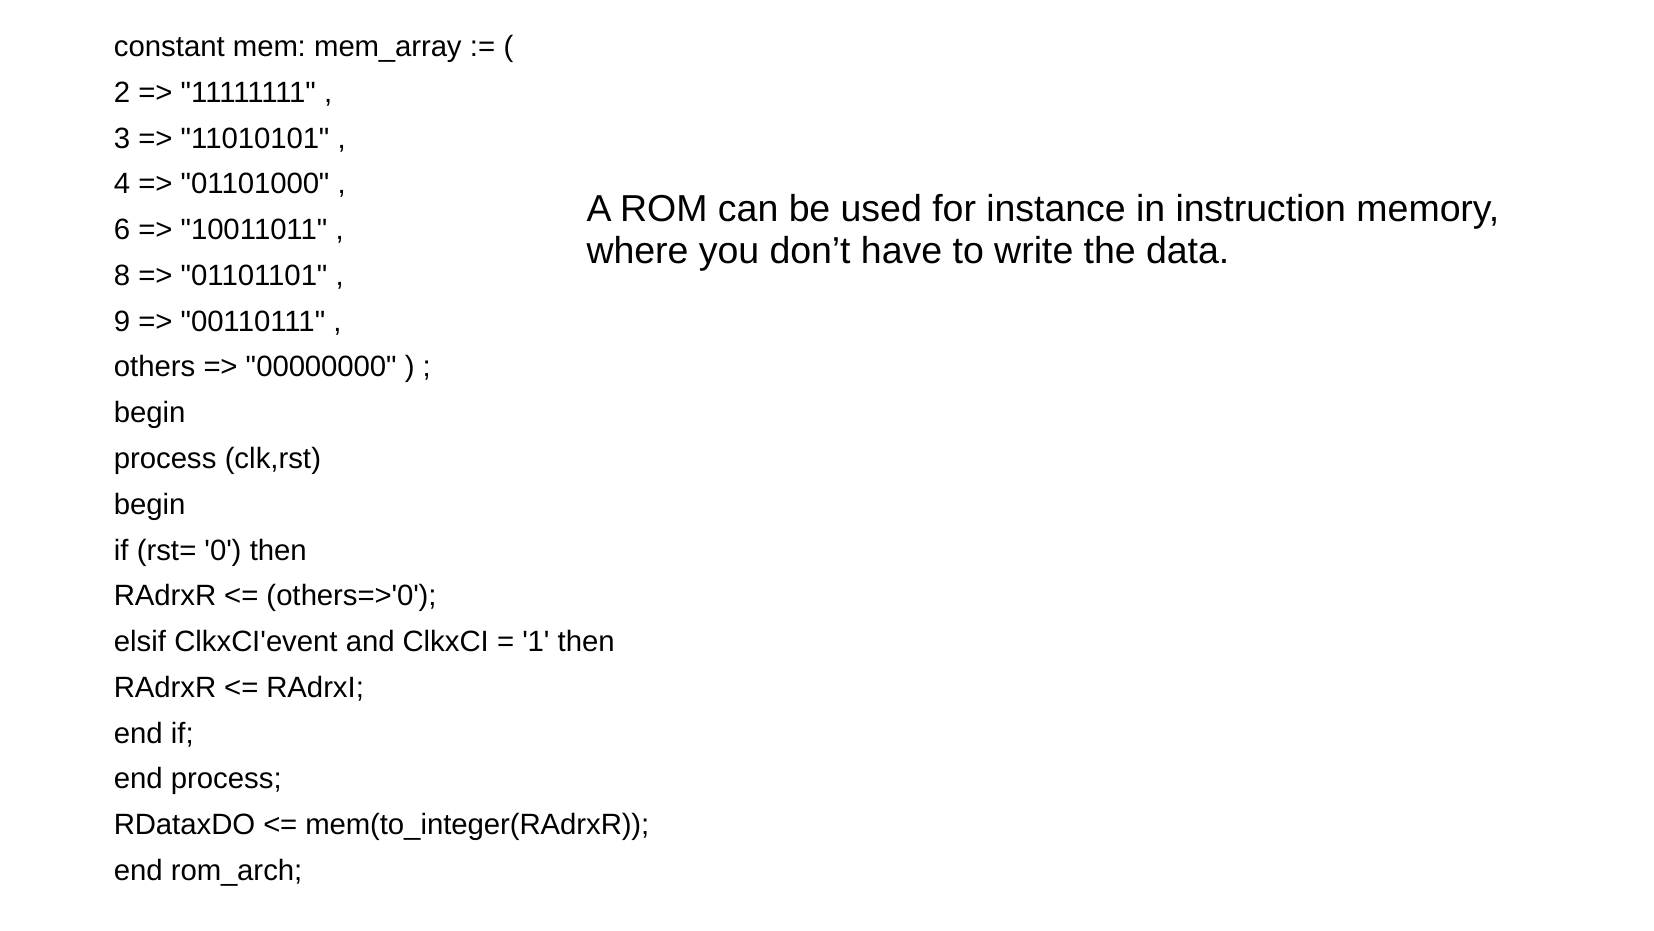

# constant mem: mem_array := (
2 => "11111111" ,
3 => "11010101" ,
4 => "01101000" ,
6 => "10011011" ,
8 => "01101101" ,
9 => "00110111" ,
others => "00000000" ) ;
begin
process (clk,rst)
begin
if (rst= '0') then
RAdrxR <= (others=>'0');
elsif ClkxCI'event and ClkxCI = '1' then
RAdrxR <= RAdrxI;
end if;
end process;
RDataxDO <= mem(to_integer(RAdrxR));
end rom_arch;
A ROM can be used for instance in instruction memory,
where you don’t have to write the data.